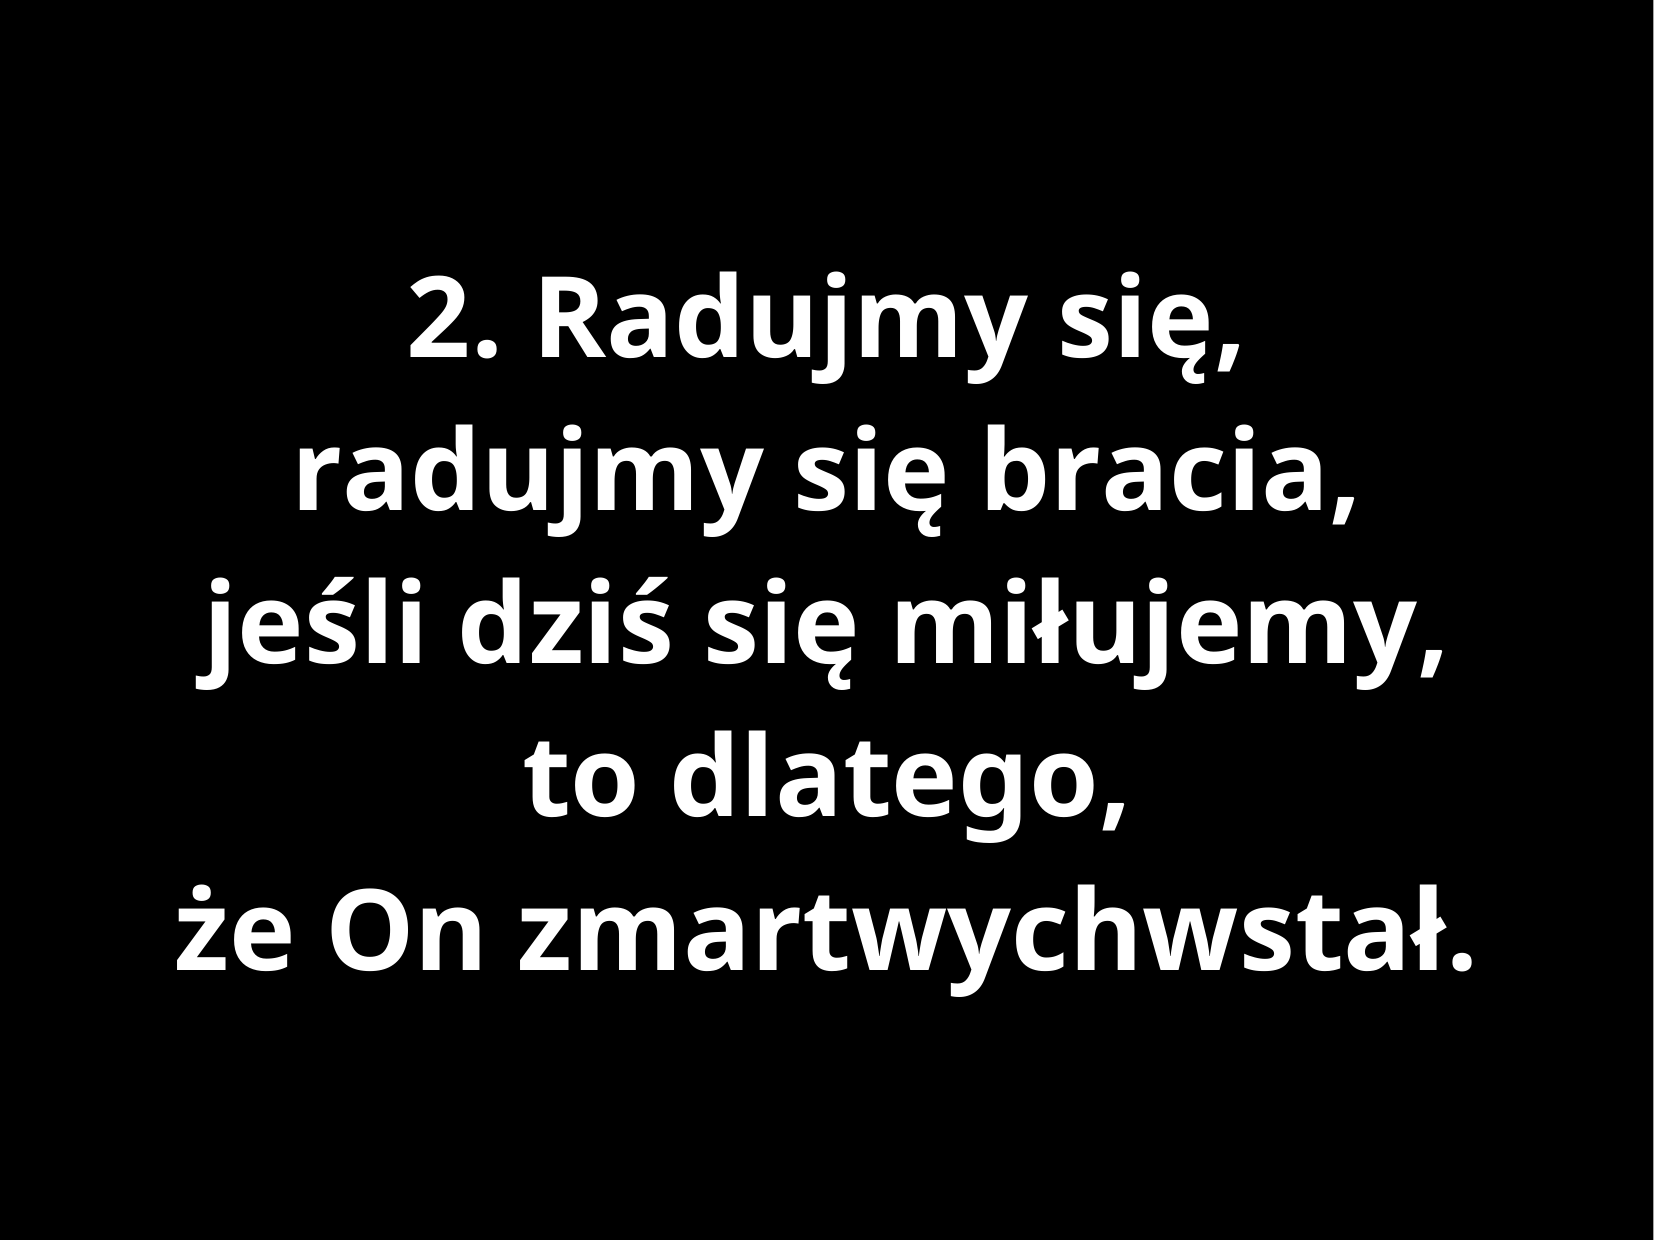

# 2. Radujmy się, radujmy się bracia, jeśli dziś się miłujemy, to dlatego, że On zmartwychwstał.